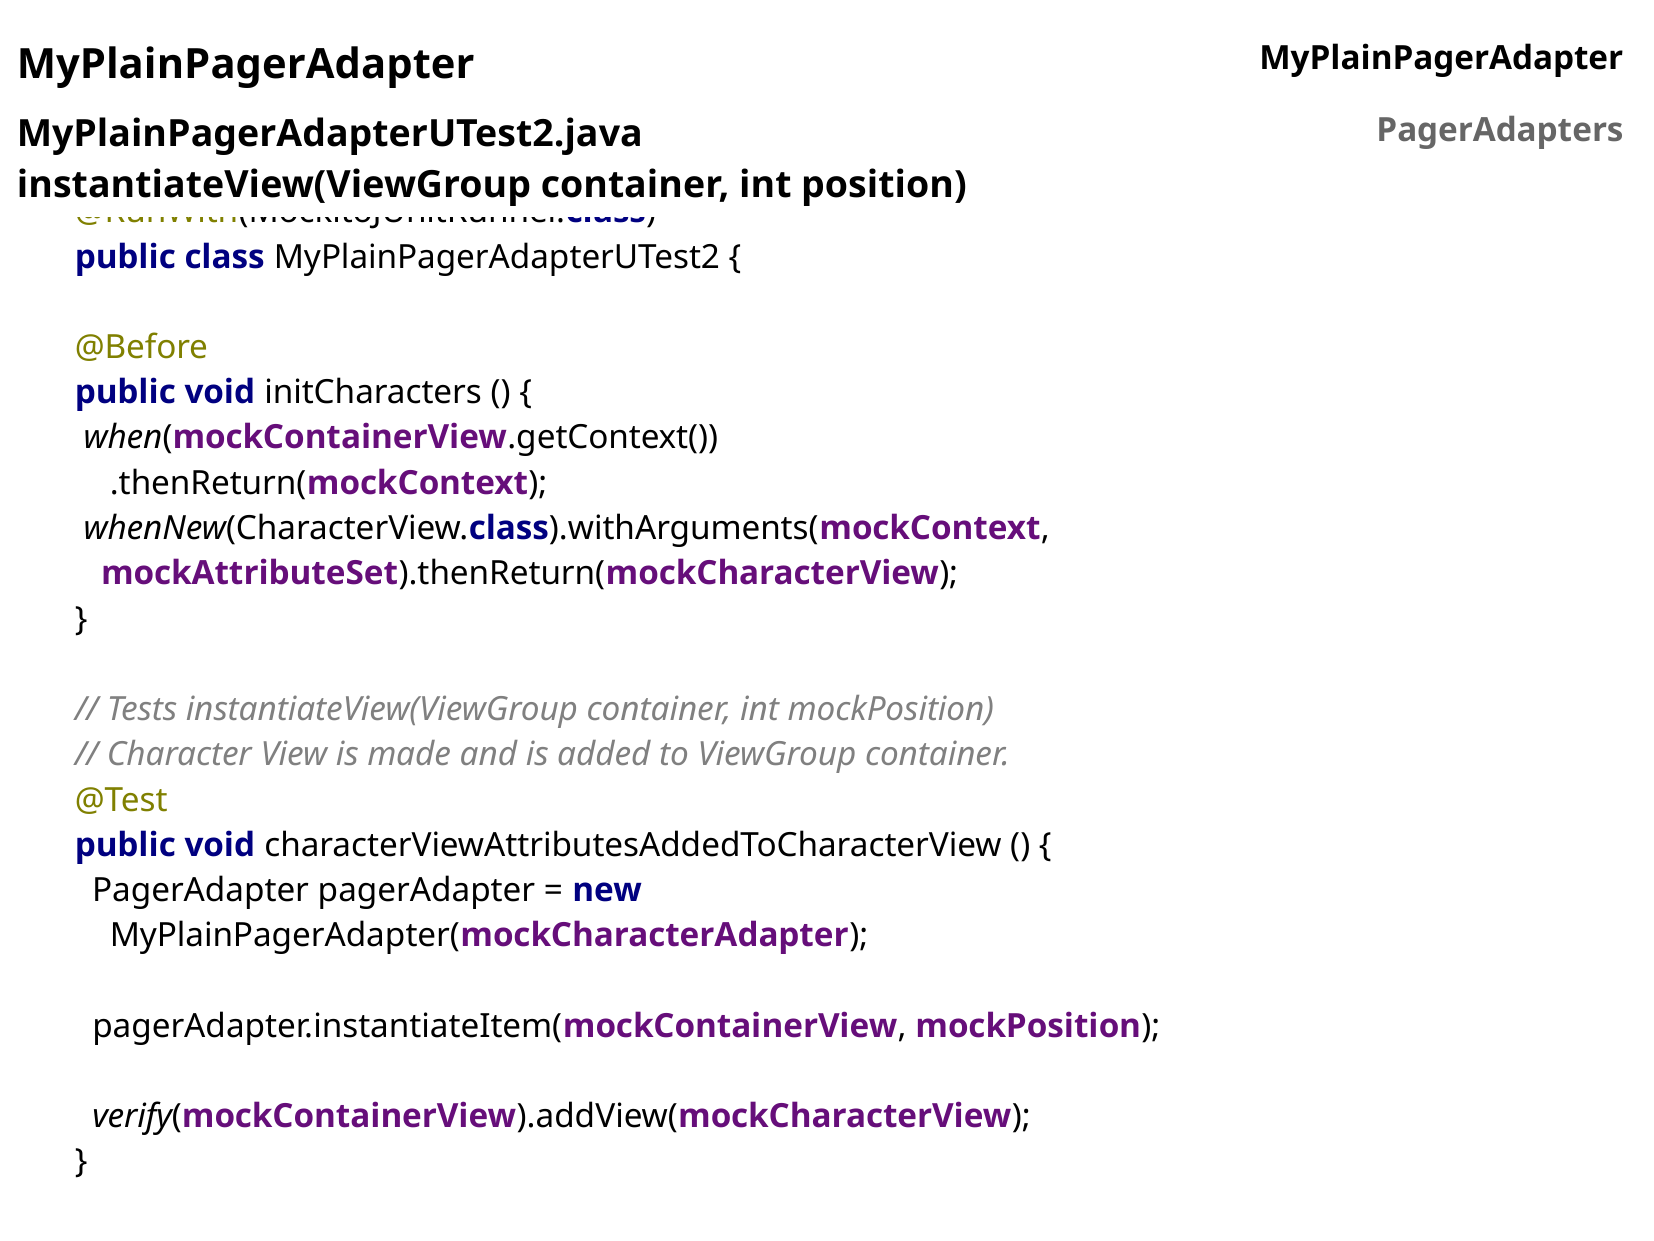

| MyPlainPagerAdapter | MyPlainPagerAdapter |
| --- | --- |
| MyPlainPagerAdapterUTest2.java instantiateView(ViewGroup container, int position) | PagerAdapters |
@RunWith(MockitoJUnitRunner.class)
public class MyPlainPagerAdapterUTest2 {
@Before
public void initCharacters () {
 when(mockContainerView.getContext())
 .thenReturn(mockContext);
 whenNew(CharacterView.class).withArguments(mockContext,
 mockAttributeSet).thenReturn(mockCharacterView);
}
// Tests instantiateView(ViewGroup container, int mockPosition)
// Character View is made and is added to ViewGroup container.
@Test
public void characterViewAttributesAddedToCharacterView () {
 PagerAdapter pagerAdapter = new
 MyPlainPagerAdapter(mockCharacterAdapter);
 pagerAdapter.instantiateItem(mockContainerView, mockPosition);
 verify(mockContainerView).addView(mockCharacterView);
}